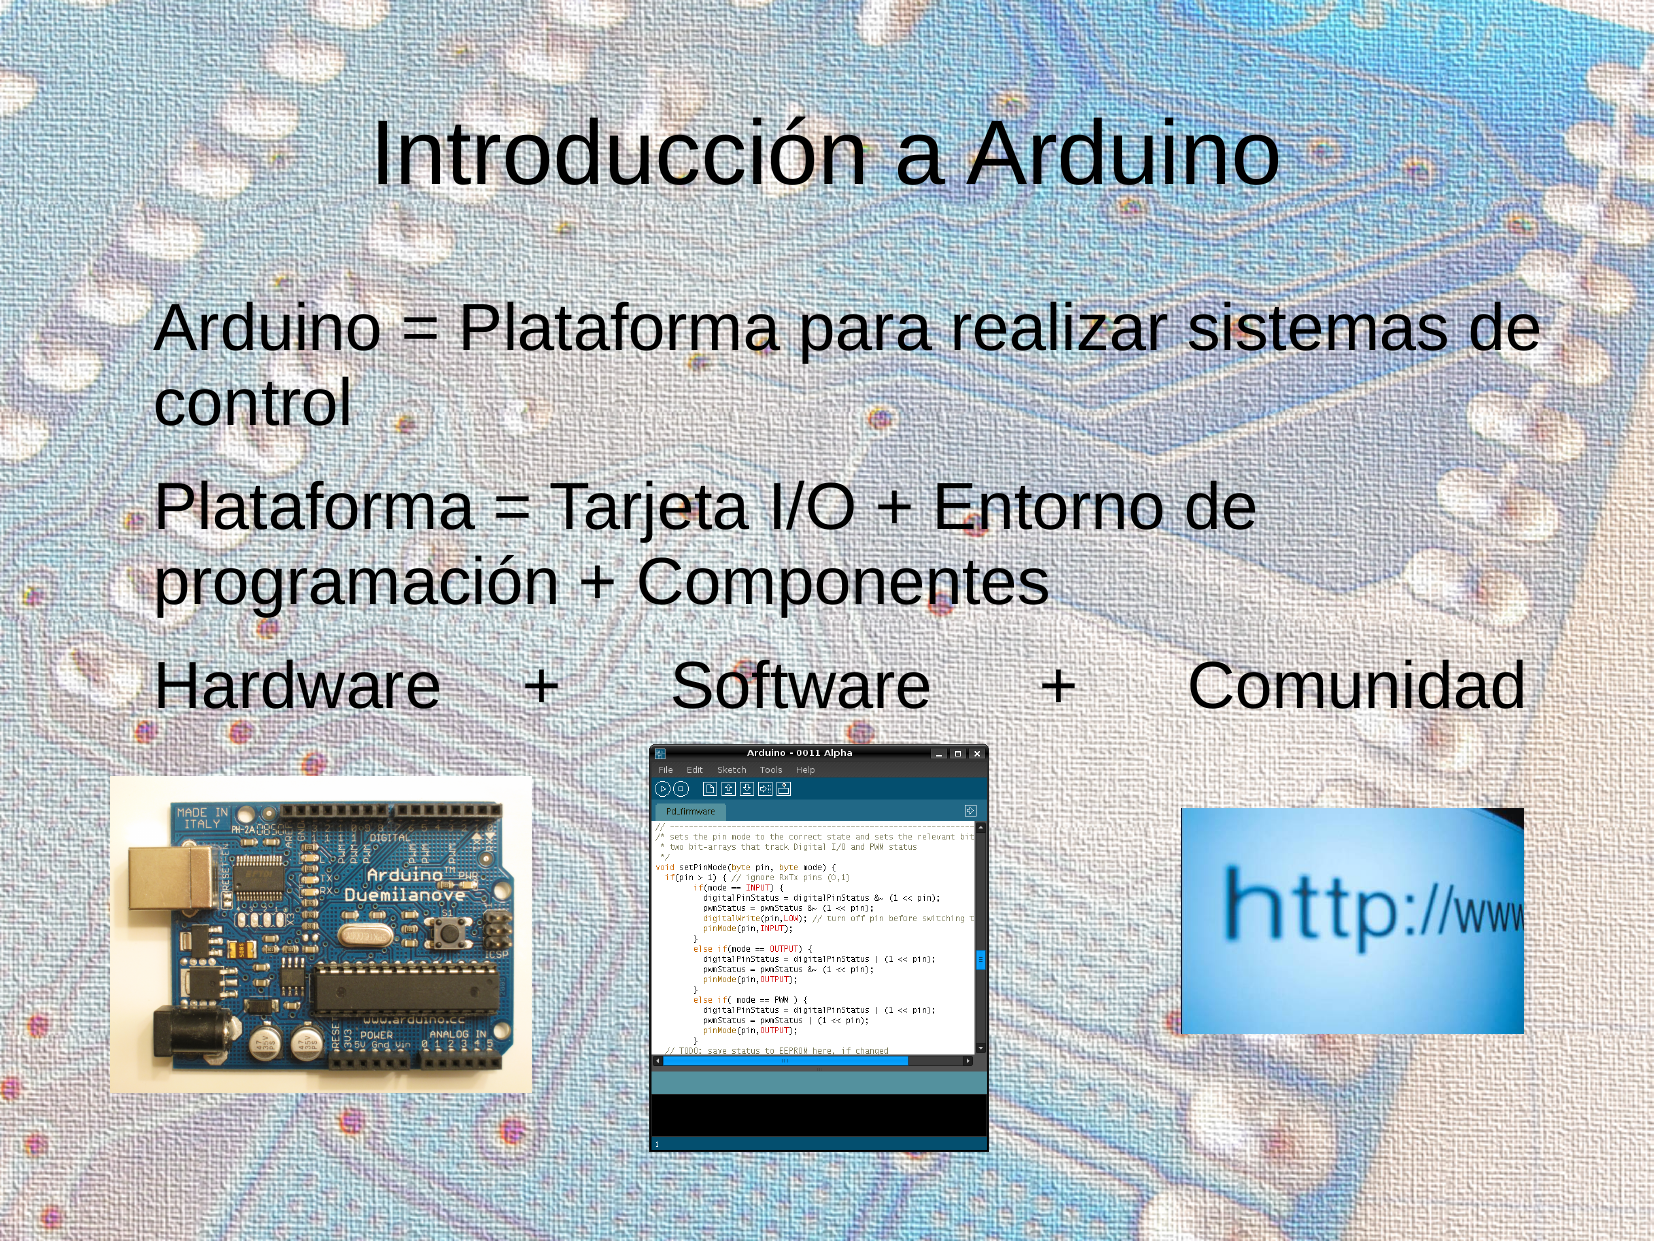

# Introducción a Arduino
Arduino = Plataforma para realizar sistemas de control
Plataforma = Tarjeta I/O + Entorno de programación + Componentes
Hardware		+		Software		+		Comunidad